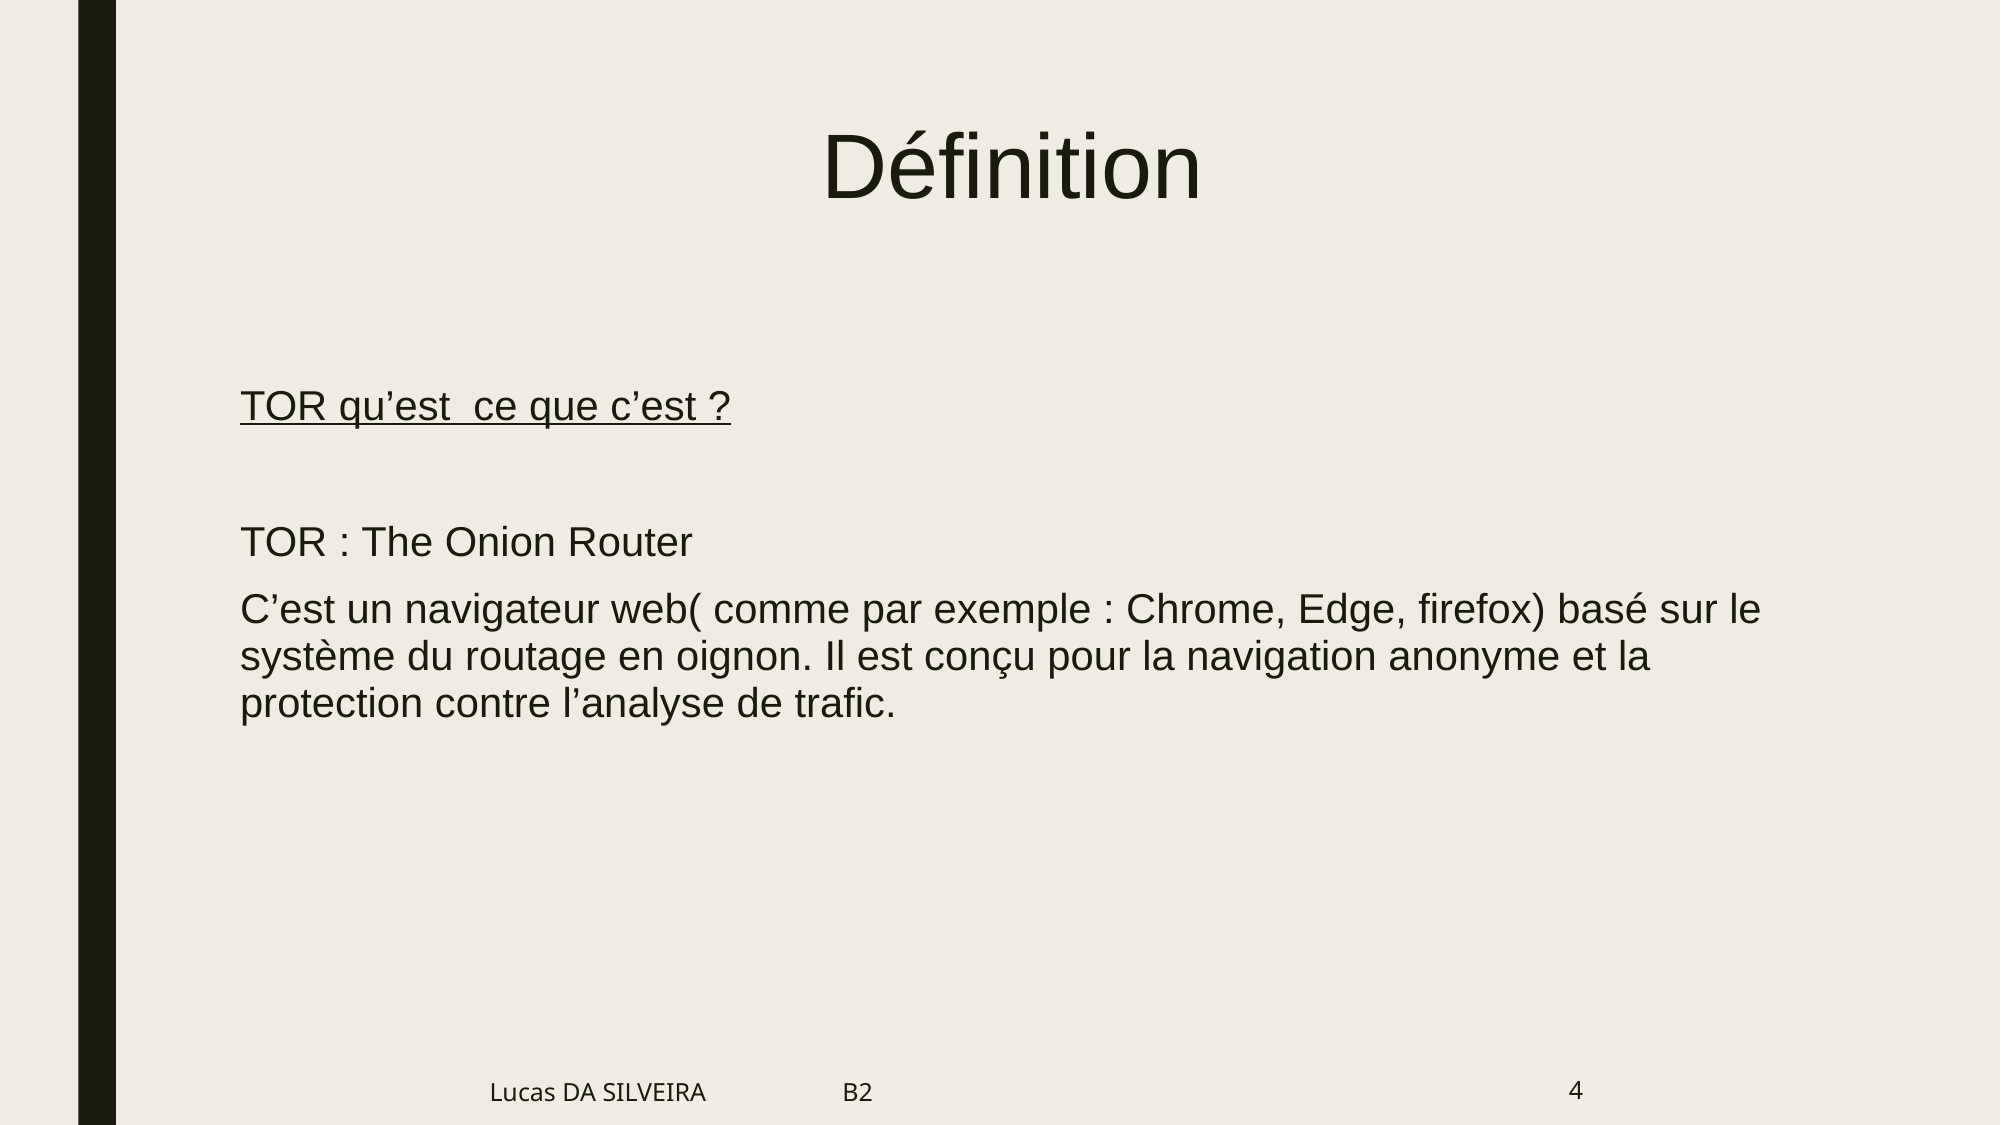

# Définition
TOR qu’est ce que c’est ?
TOR : The Onion Router
C’est un navigateur web( comme par exemple : Chrome, Edge, firefox) basé sur le système du routage en oignon. Il est conçu pour la navigation anonyme et la protection contre l’analyse de trafic.
Lucas DA SILVEIRA B2